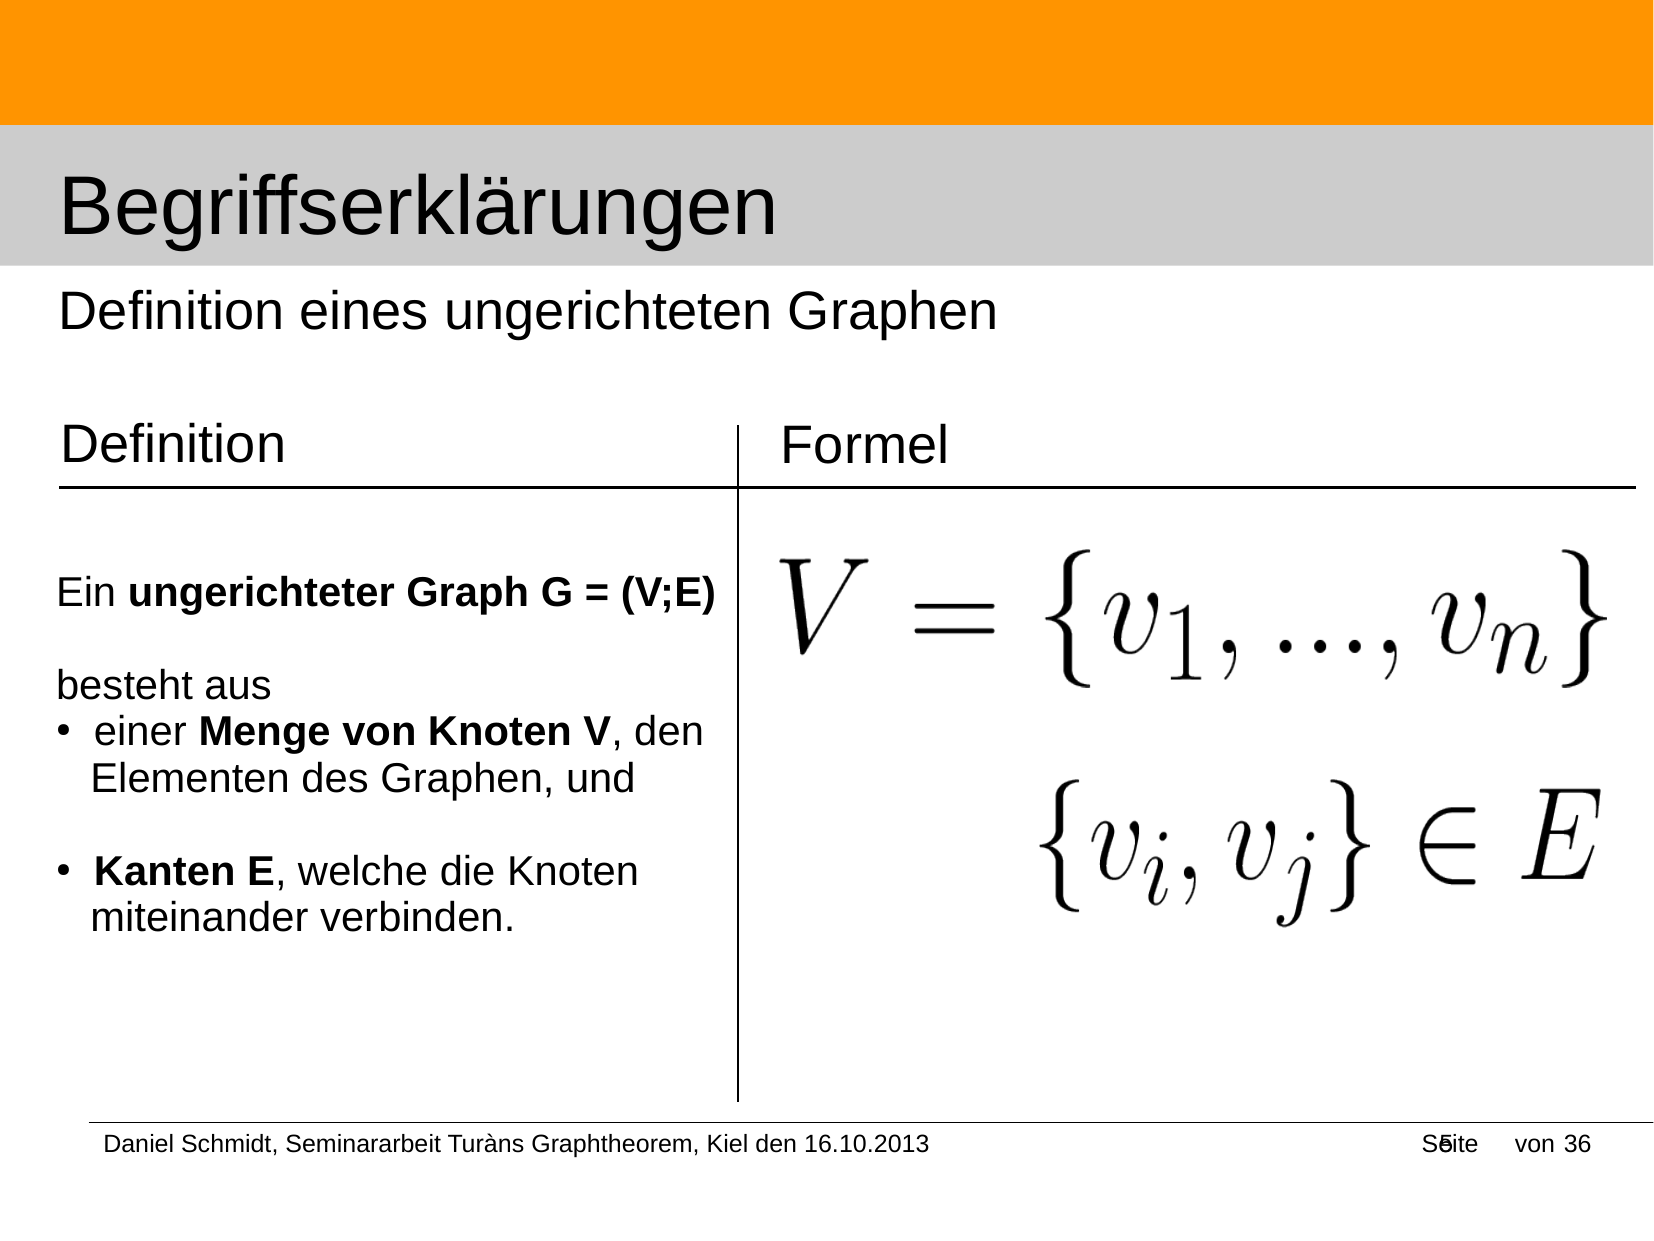

# Begriffserklärungen
Definition eines ungerichteten Graphen
Formel
Definition
Ein ungerichteter Graph G = (V;E)
besteht aus
 einer Menge von Knoten V, den
 Elementen des Graphen, und
 Kanten E, welche die Knoten
 miteinander verbinden.
36
von
Daniel Schmidt, Seminararbeit Turàns Graphtheorem, Kiel den 16.10.2013
Seite